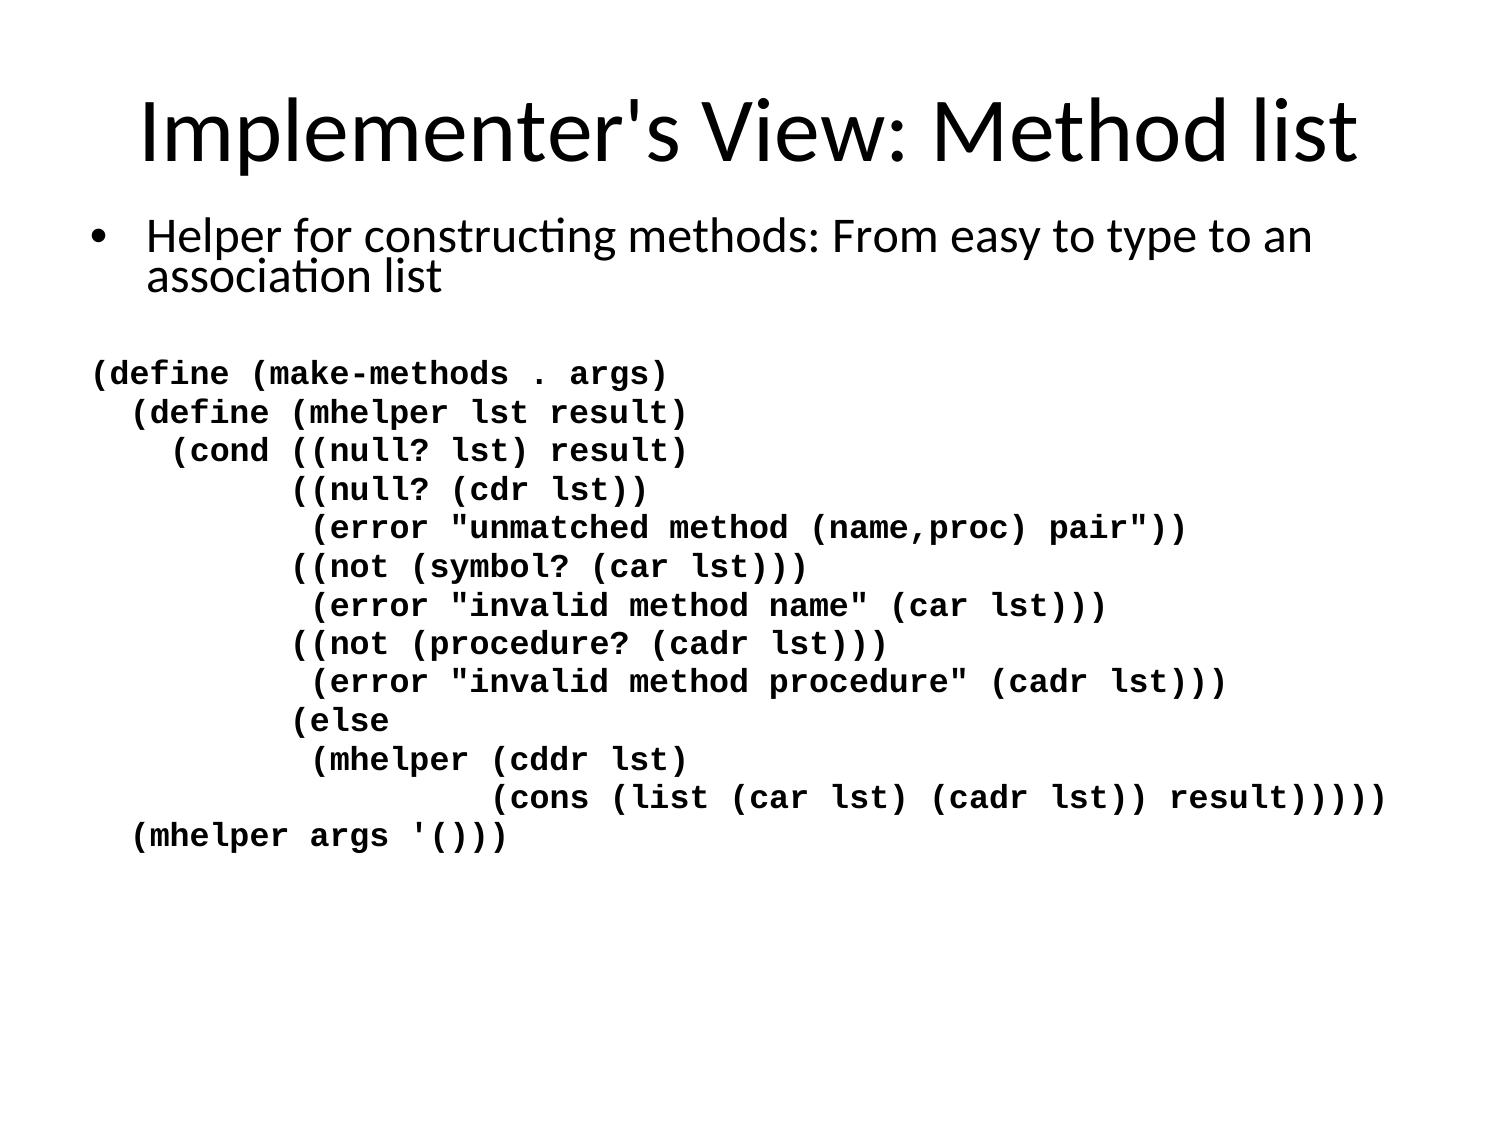

# Implementer's View: Method list
Helper for constructing methods: From easy to type to an association list
(define (make-methods . args)
 (define (mhelper lst result)
 (cond ((null? lst) result)
 ((null? (cdr lst))
 (error "unmatched method (name,proc) pair"))
 ((not (symbol? (car lst)))
 (error "invalid method name" (car lst)))
 ((not (procedure? (cadr lst)))
 (error "invalid method procedure" (cadr lst)))
 (else
 (mhelper (cddr lst)
 (cons (list (car lst) (cadr lst)) result)))))
 (mhelper args '()))